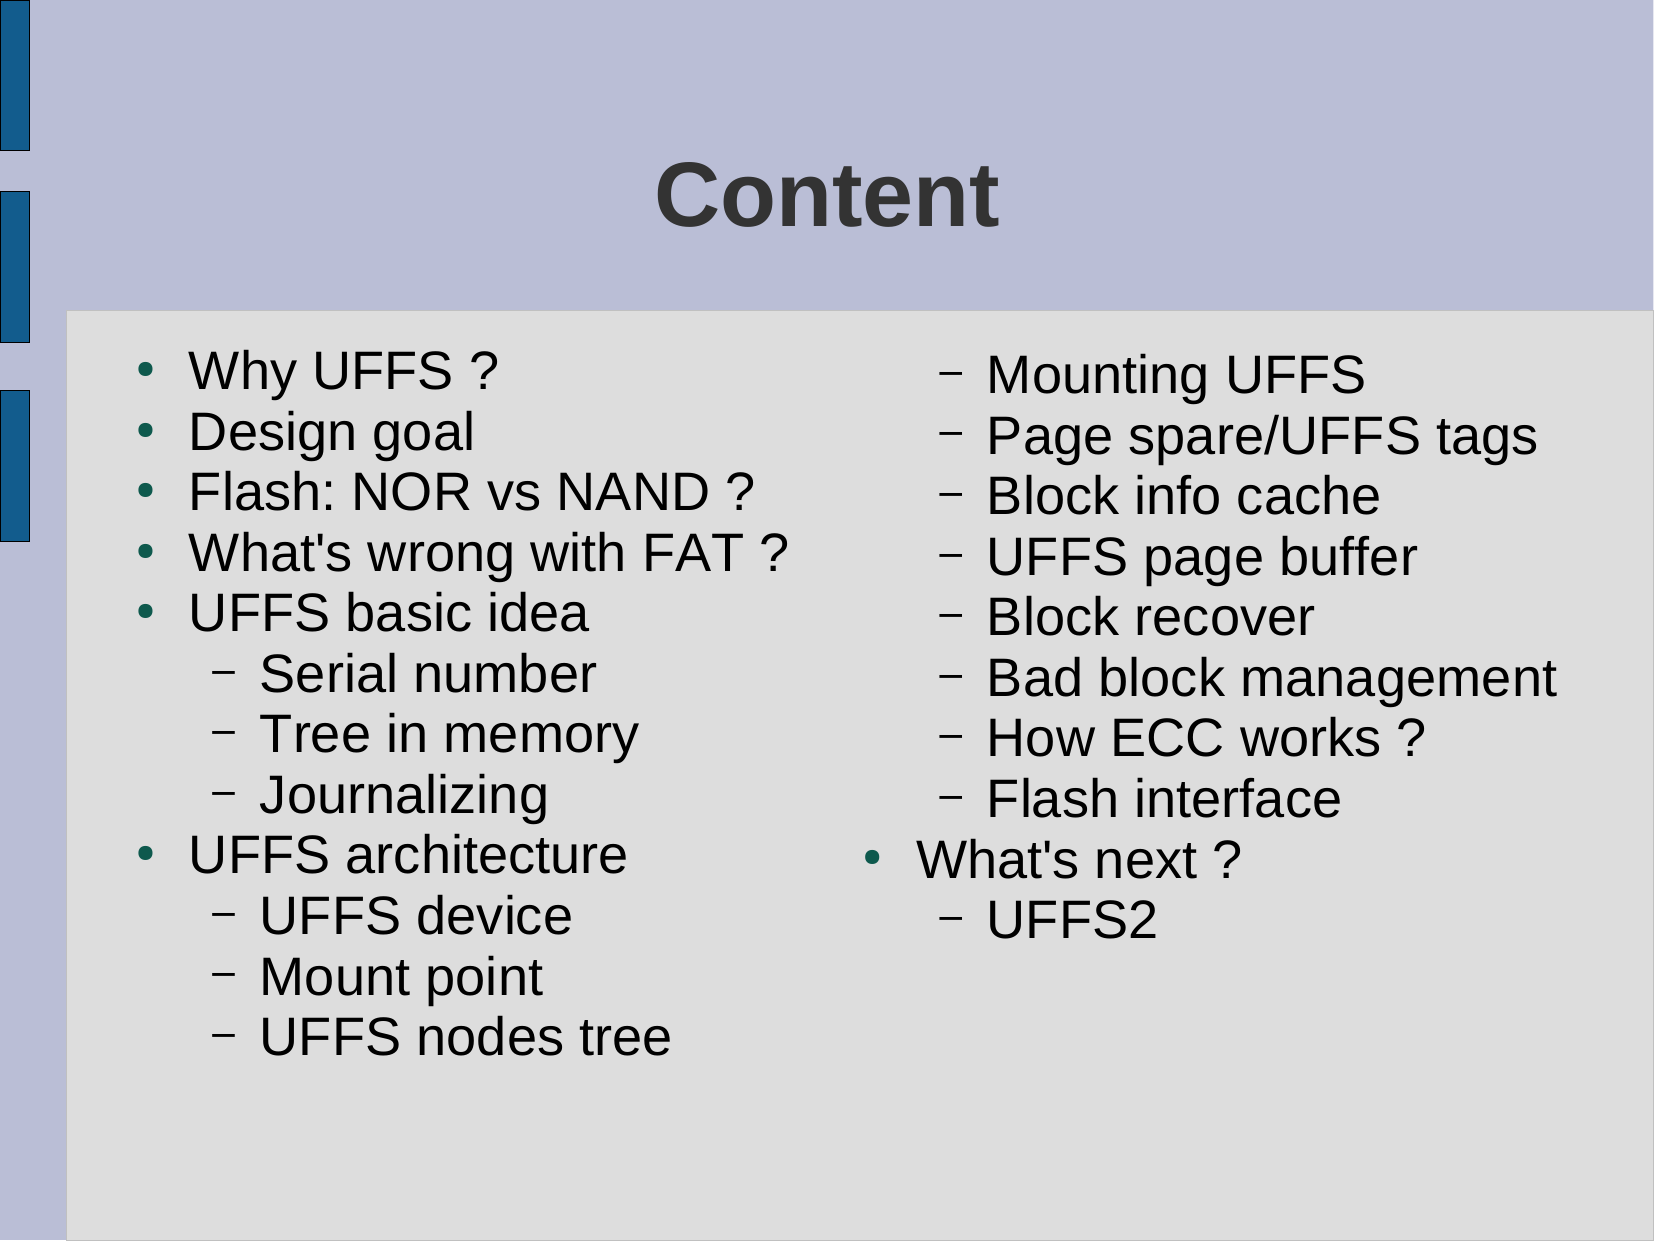

# Content
Why UFFS ?
Design goal
Flash: NOR vs NAND ?
What's wrong with FAT ?
UFFS basic idea
Serial number
Tree in memory
Journalizing
UFFS architecture
UFFS device
Mount point
UFFS nodes tree
Mounting UFFS
Page spare/UFFS tags
Block info cache
UFFS page buffer
Block recover
Bad block management
How ECC works ?
Flash interface
What's next ?
UFFS2